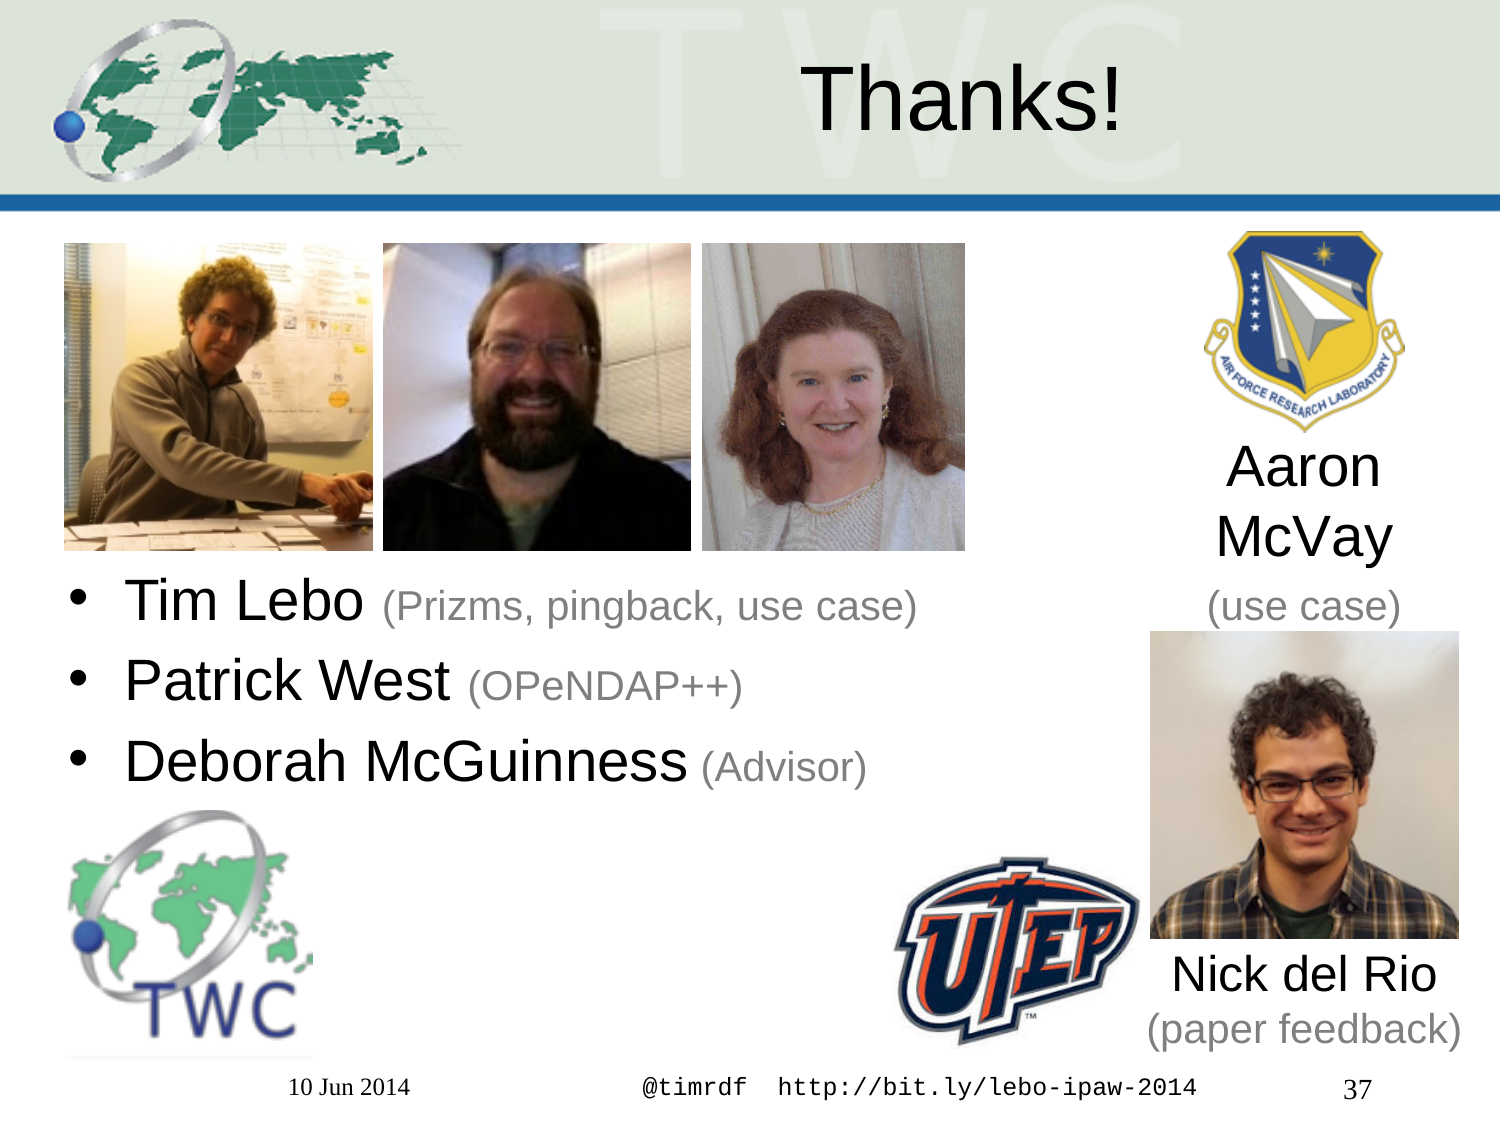

# Thanks!
Aaron McVay
(use case)
Tim Lebo (Prizms, pingback, use case)
Patrick West (OPeNDAP++)
Deborah McGuinness (Advisor)
Nick del Rio
(paper feedback)
10 Jun 2014
@timrdf http://bit.ly/lebo-ipaw-2014
37